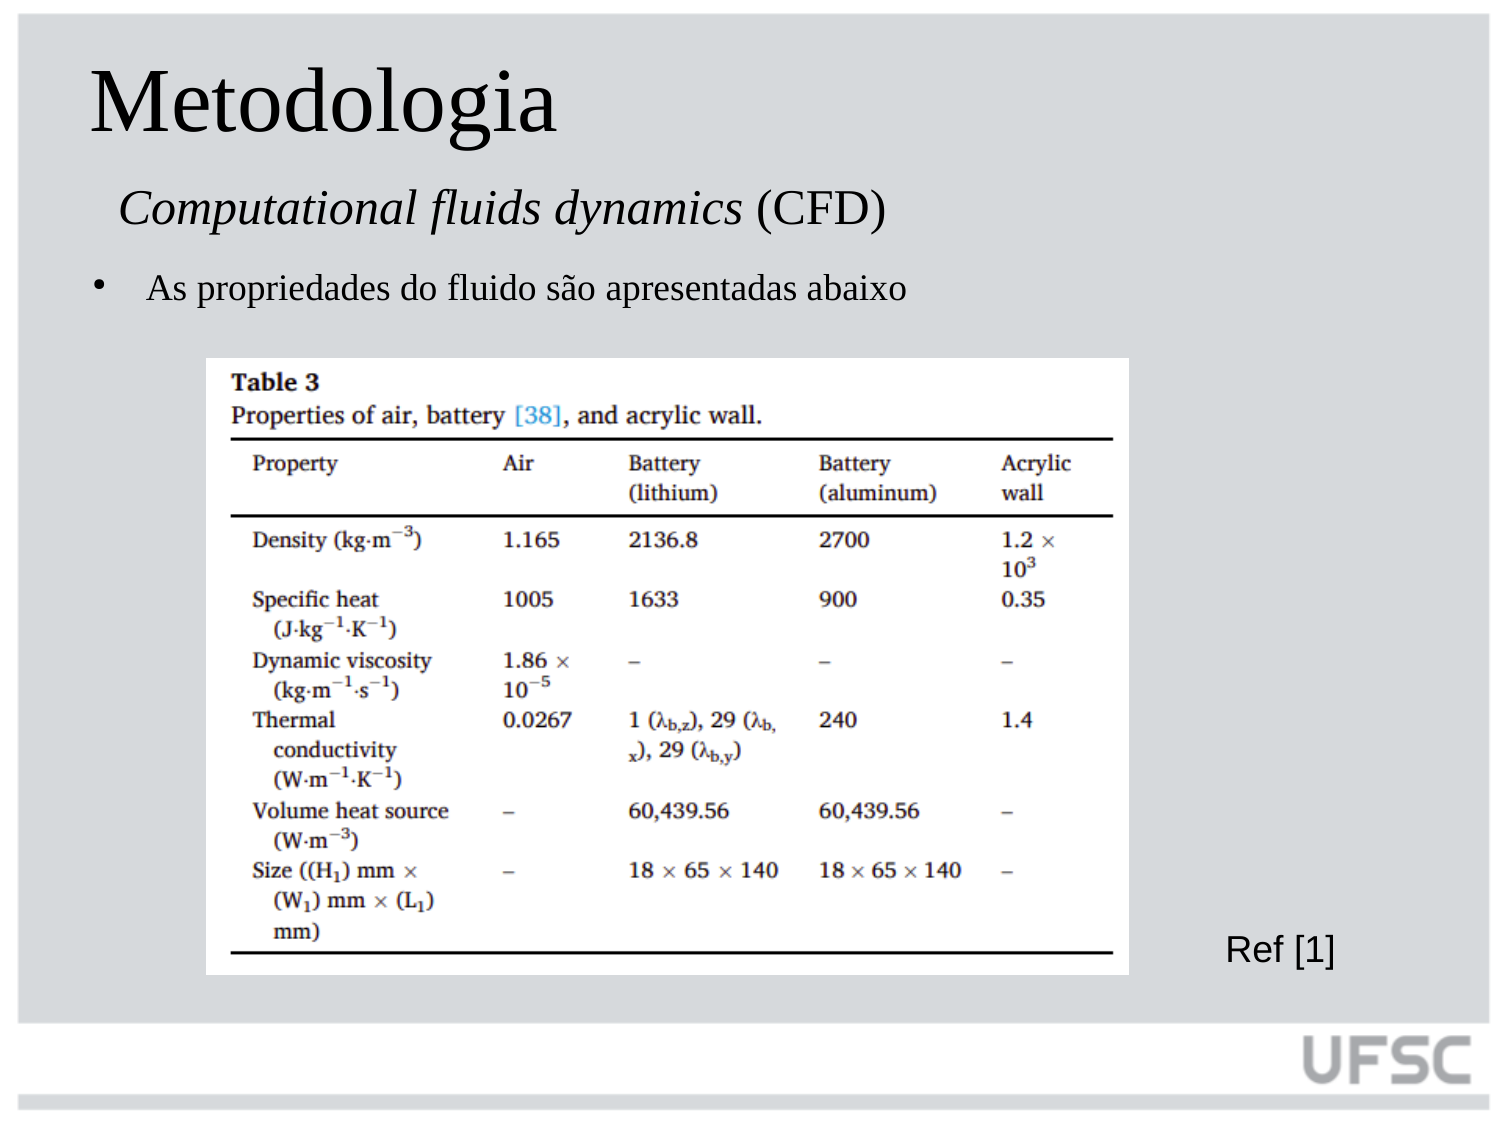

# Metodologia
Computational fluids dynamics (CFD)
As propriedades do fluido são apresentadas abaixo
Ref [1]